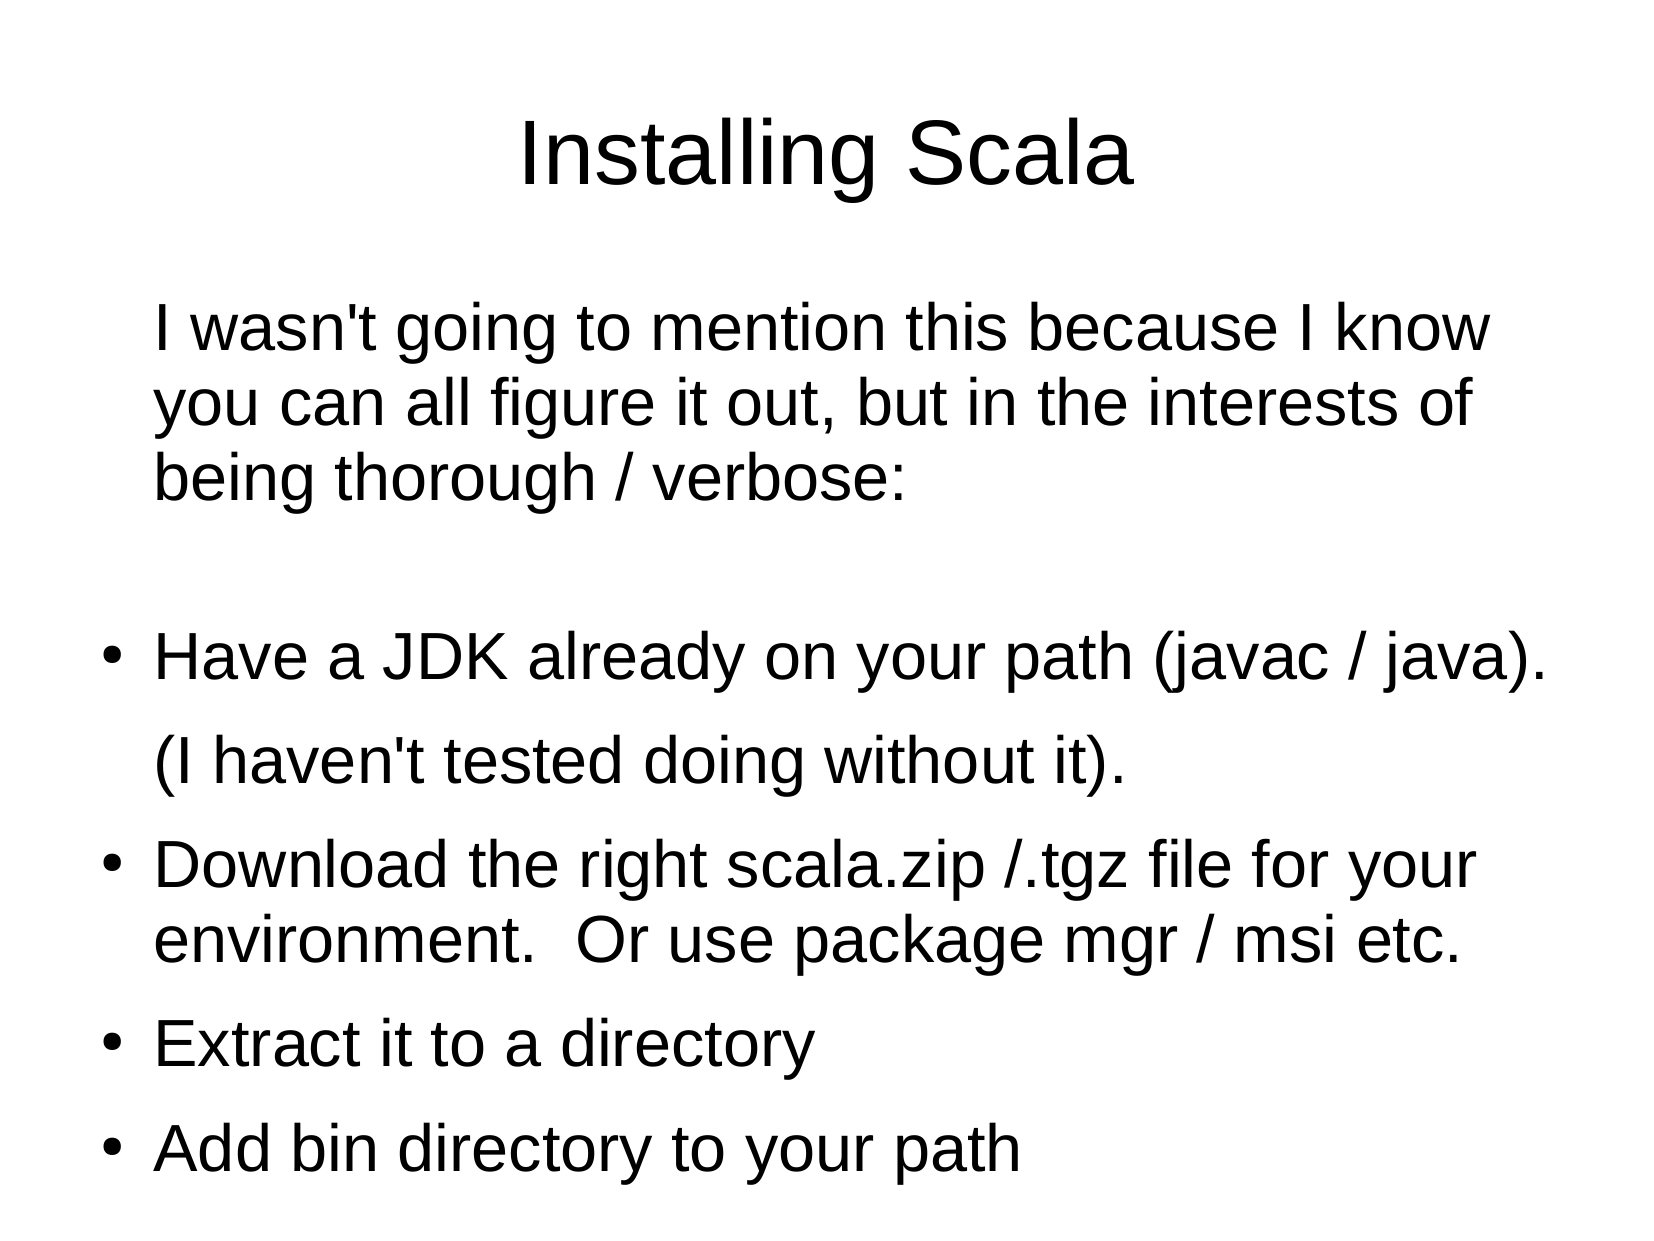

# Installing Scala
I wasn't going to mention this because I know you can all figure it out, but in the interests of being thorough / verbose:
Have a JDK already on your path (javac / java).
(I haven't tested doing without it).
Download the right scala.zip /.tgz file for your environment. Or use package mgr / msi etc.
Extract it to a directory
Add bin directory to your path